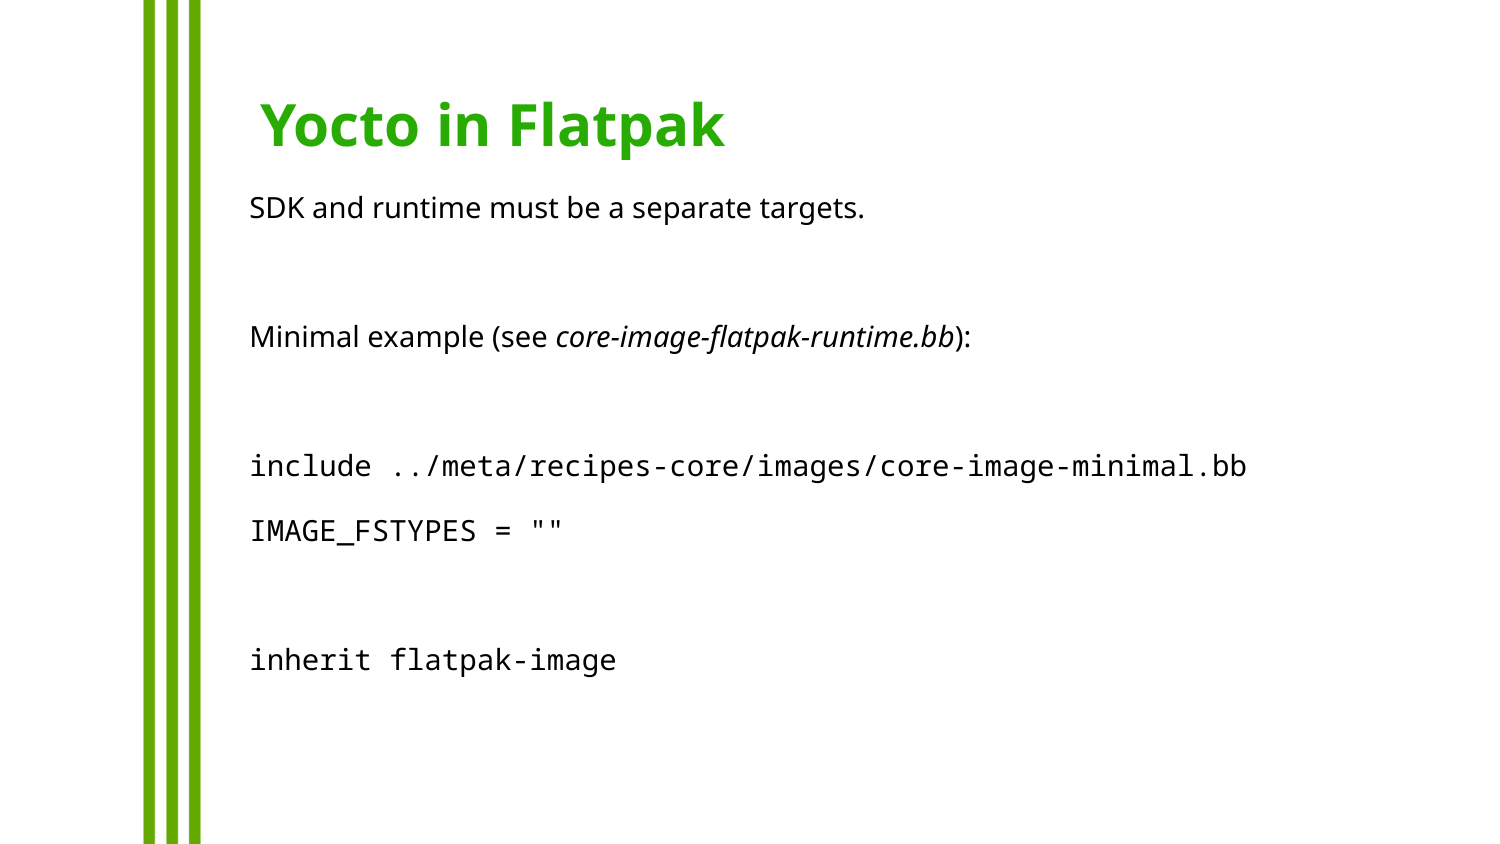

# Yocto in Flatpak
SDK and runtime must be a separate targets.
Minimal example (see core-image-flatpak-runtime.bb):
include ../meta/recipes-core/images/core-image-minimal.bb
IMAGE_FSTYPES = ""
inherit flatpak-image